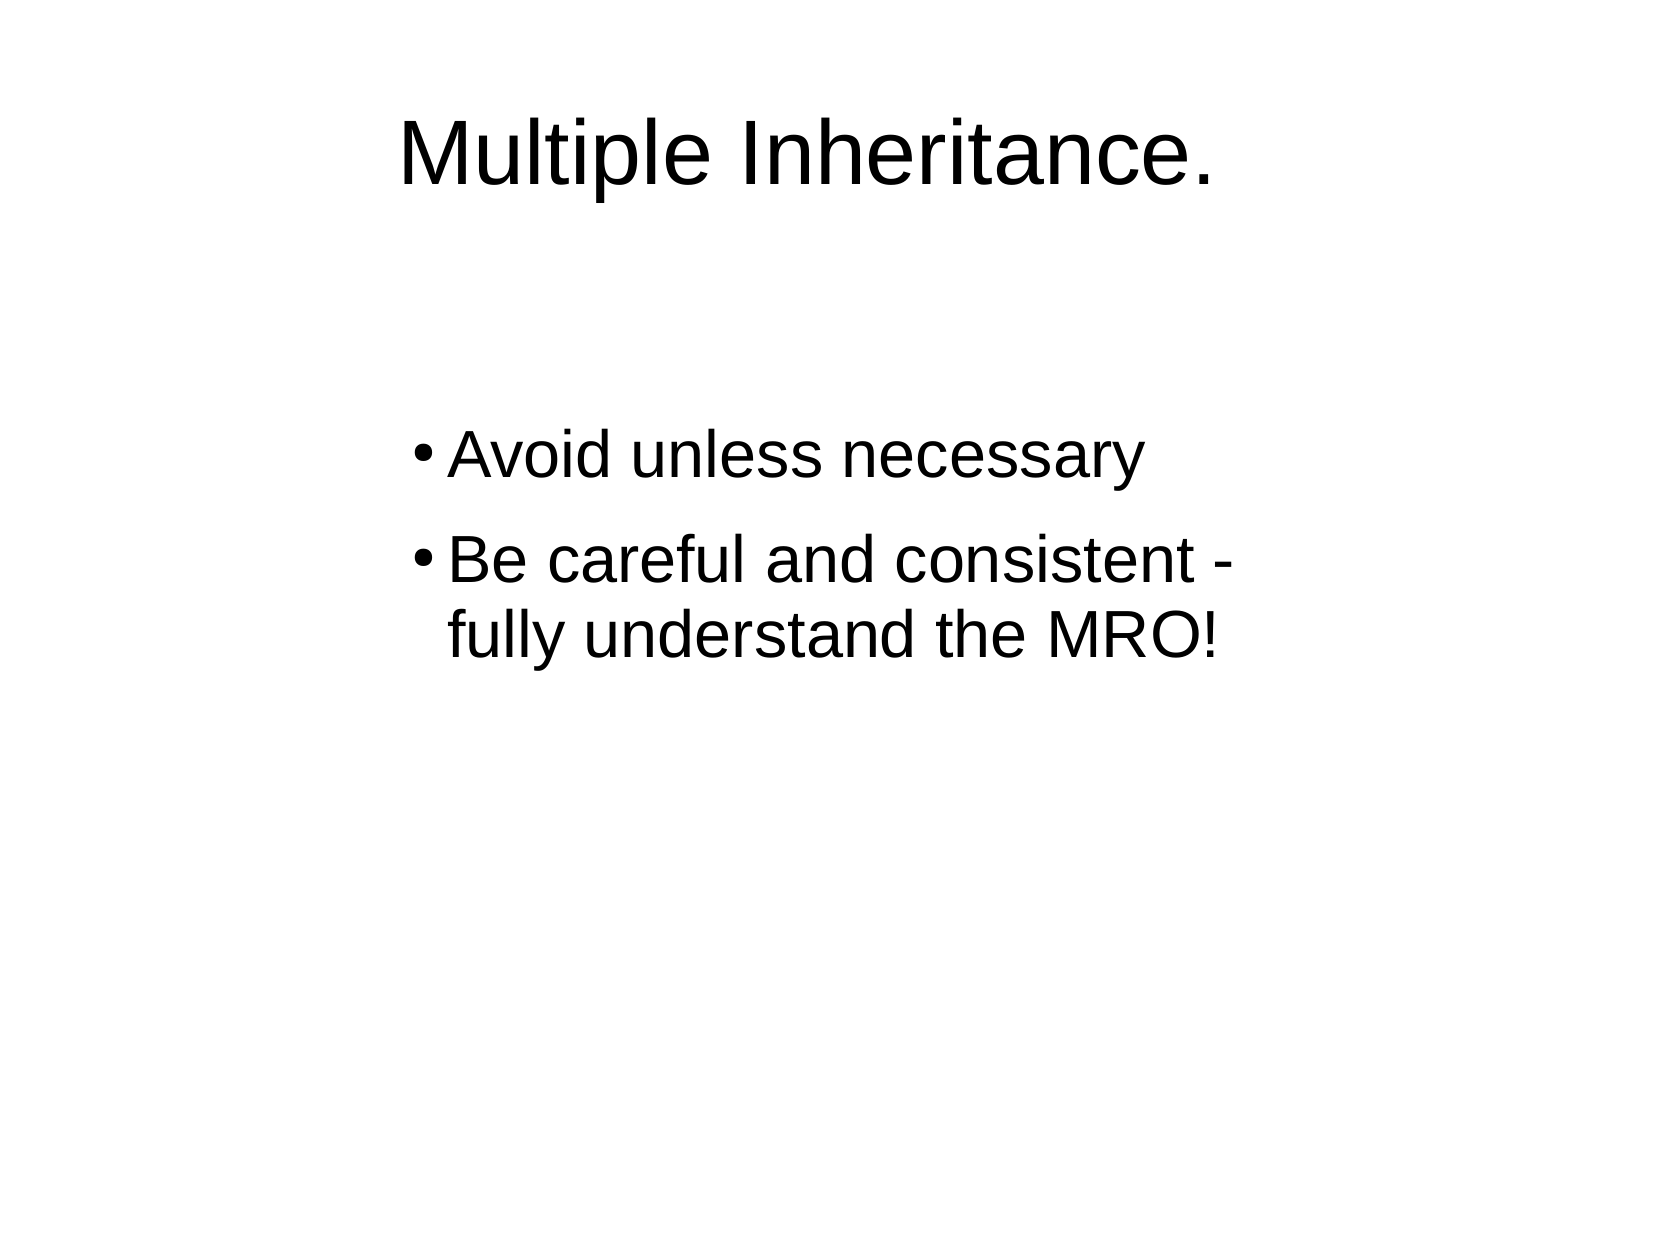

Multiple Inheritance.
# Avoid unless necessary
Be careful and consistent - fully understand the MRO!